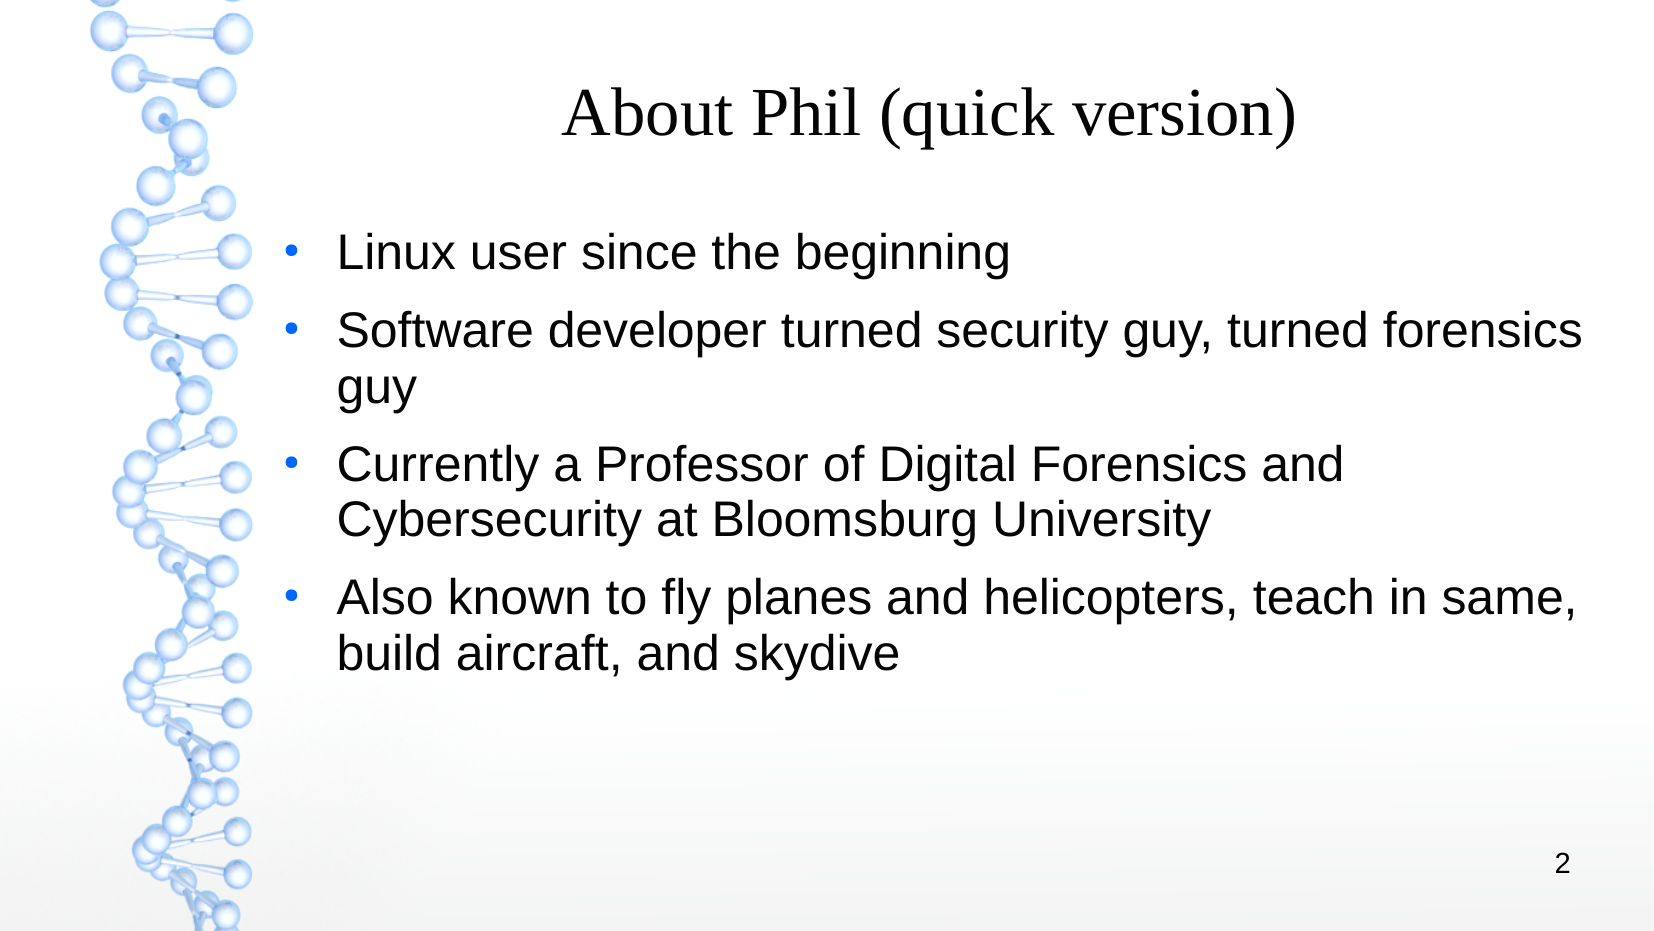

# About Phil (quick version)
Linux user since the beginning
Software developer turned security guy, turned forensics guy
Currently a Professor of Digital Forensics and Cybersecurity at Bloomsburg University
Also known to fly planes and helicopters, teach in same, build aircraft, and skydive
2